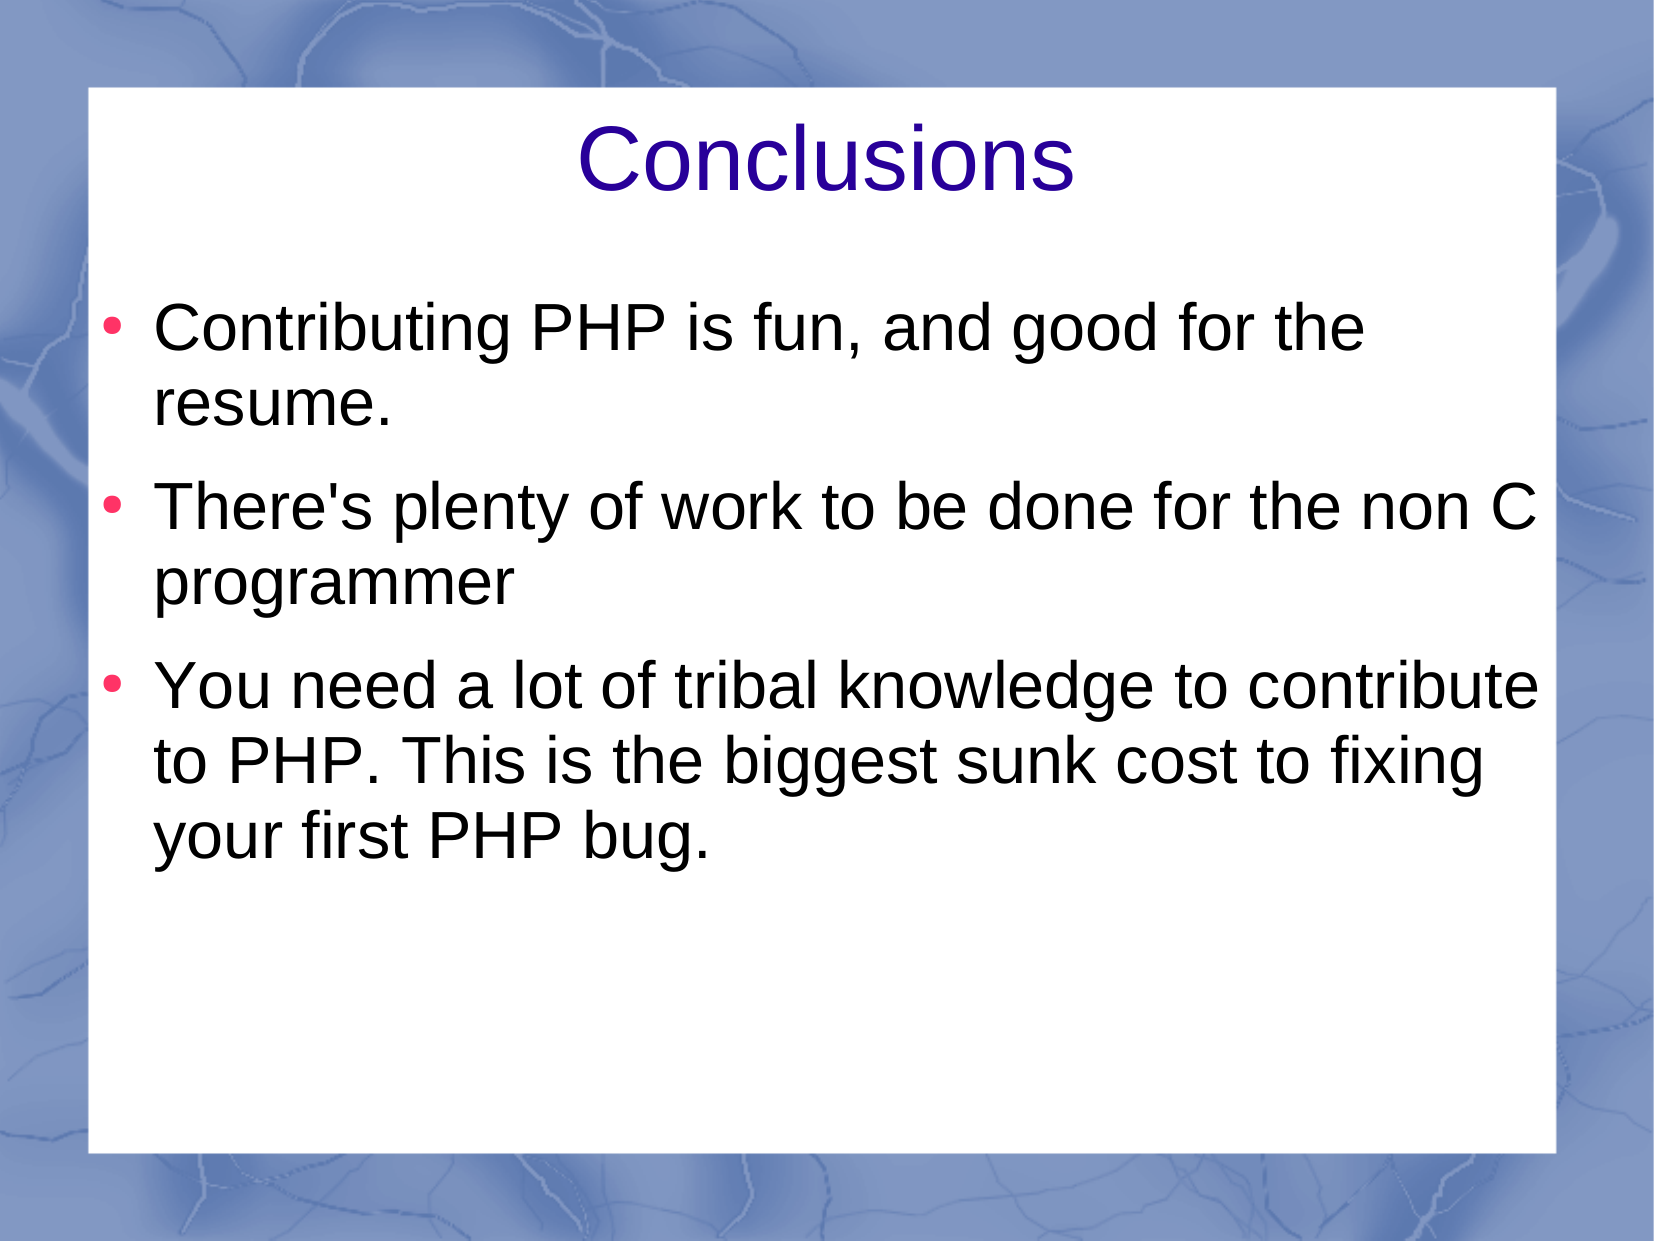

# Conclusions
Contributing PHP is fun, and good for the resume.
There's plenty of work to be done for the non C programmer
You need a lot of tribal knowledge to contribute to PHP. This is the biggest sunk cost to fixing your first PHP bug.